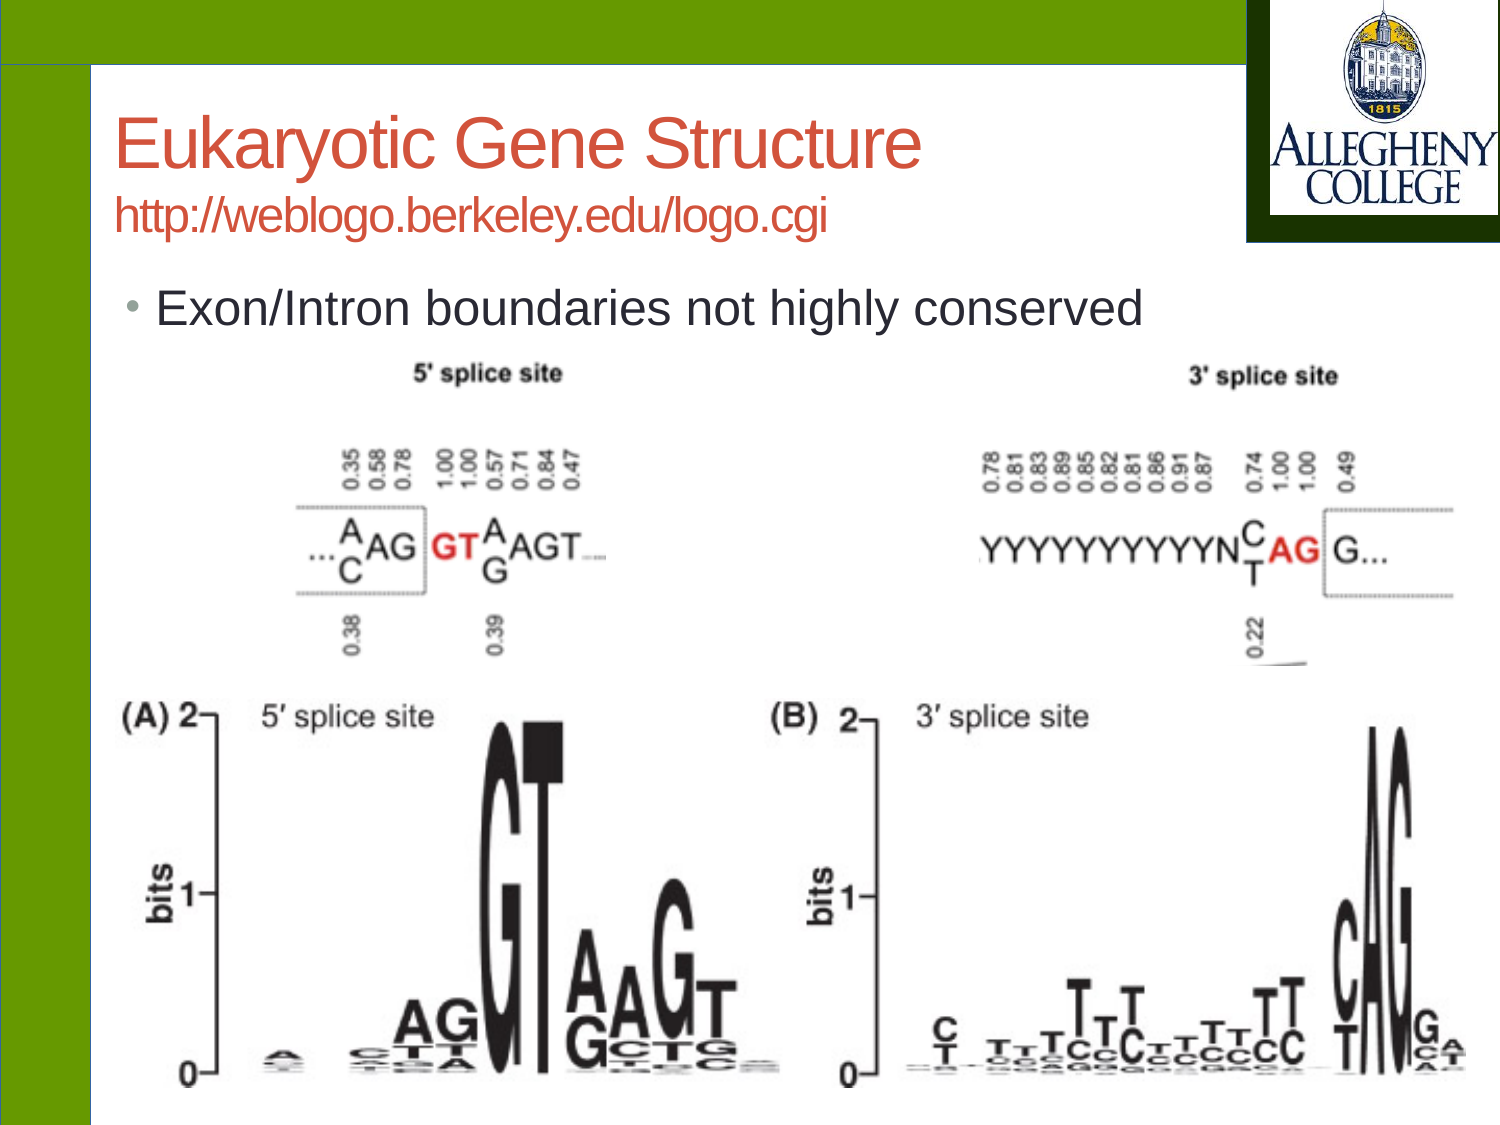

# Eukaryotic Gene Structure http://weblogo.berkeley.edu/logo.cgi
Exon/Intron boundaries not highly conserved